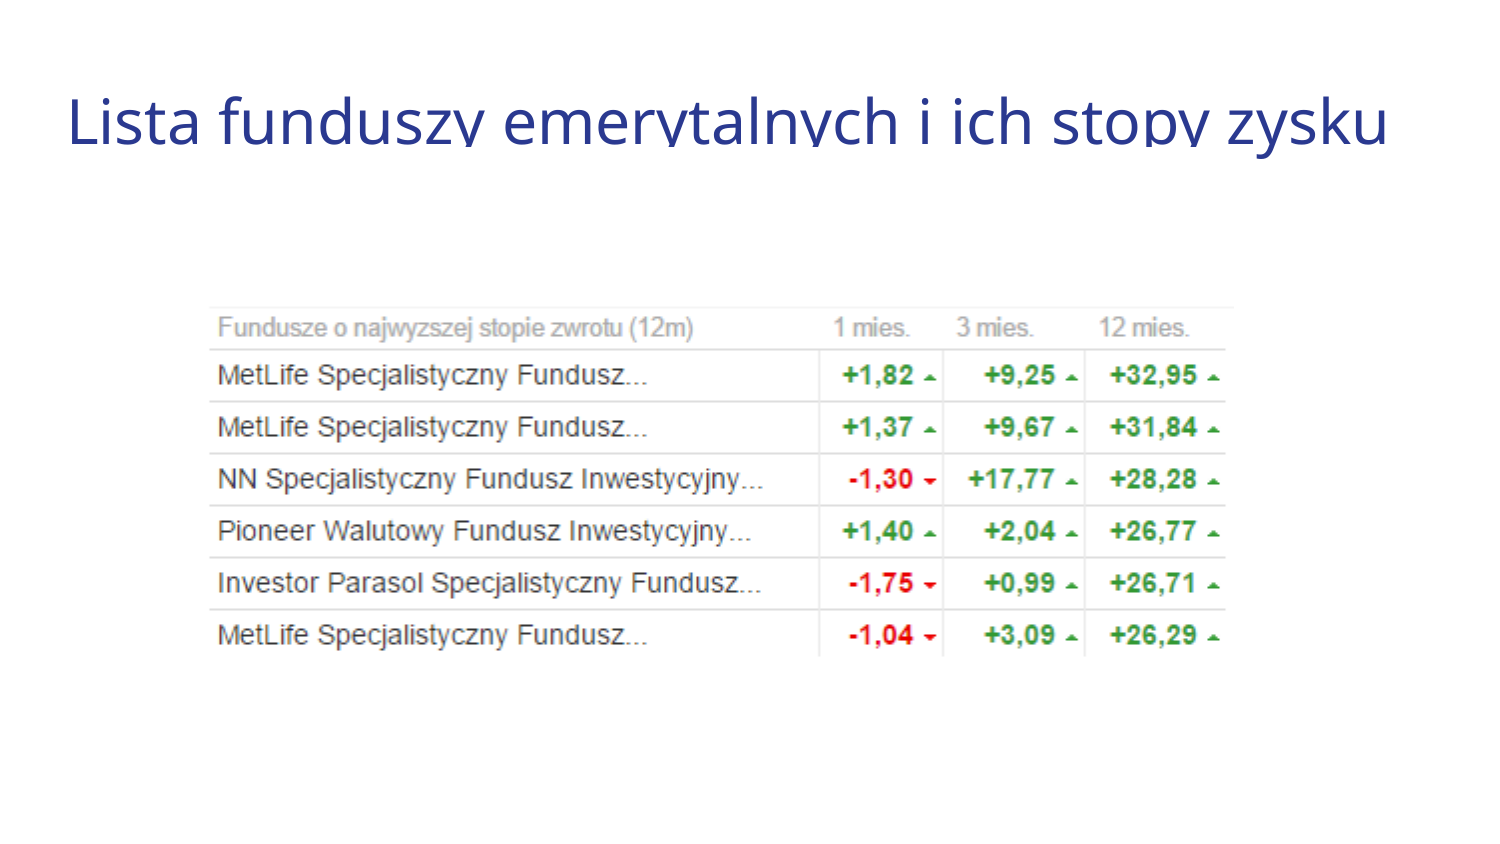

# Lista funduszy emerytalnych i ich stopy zysku